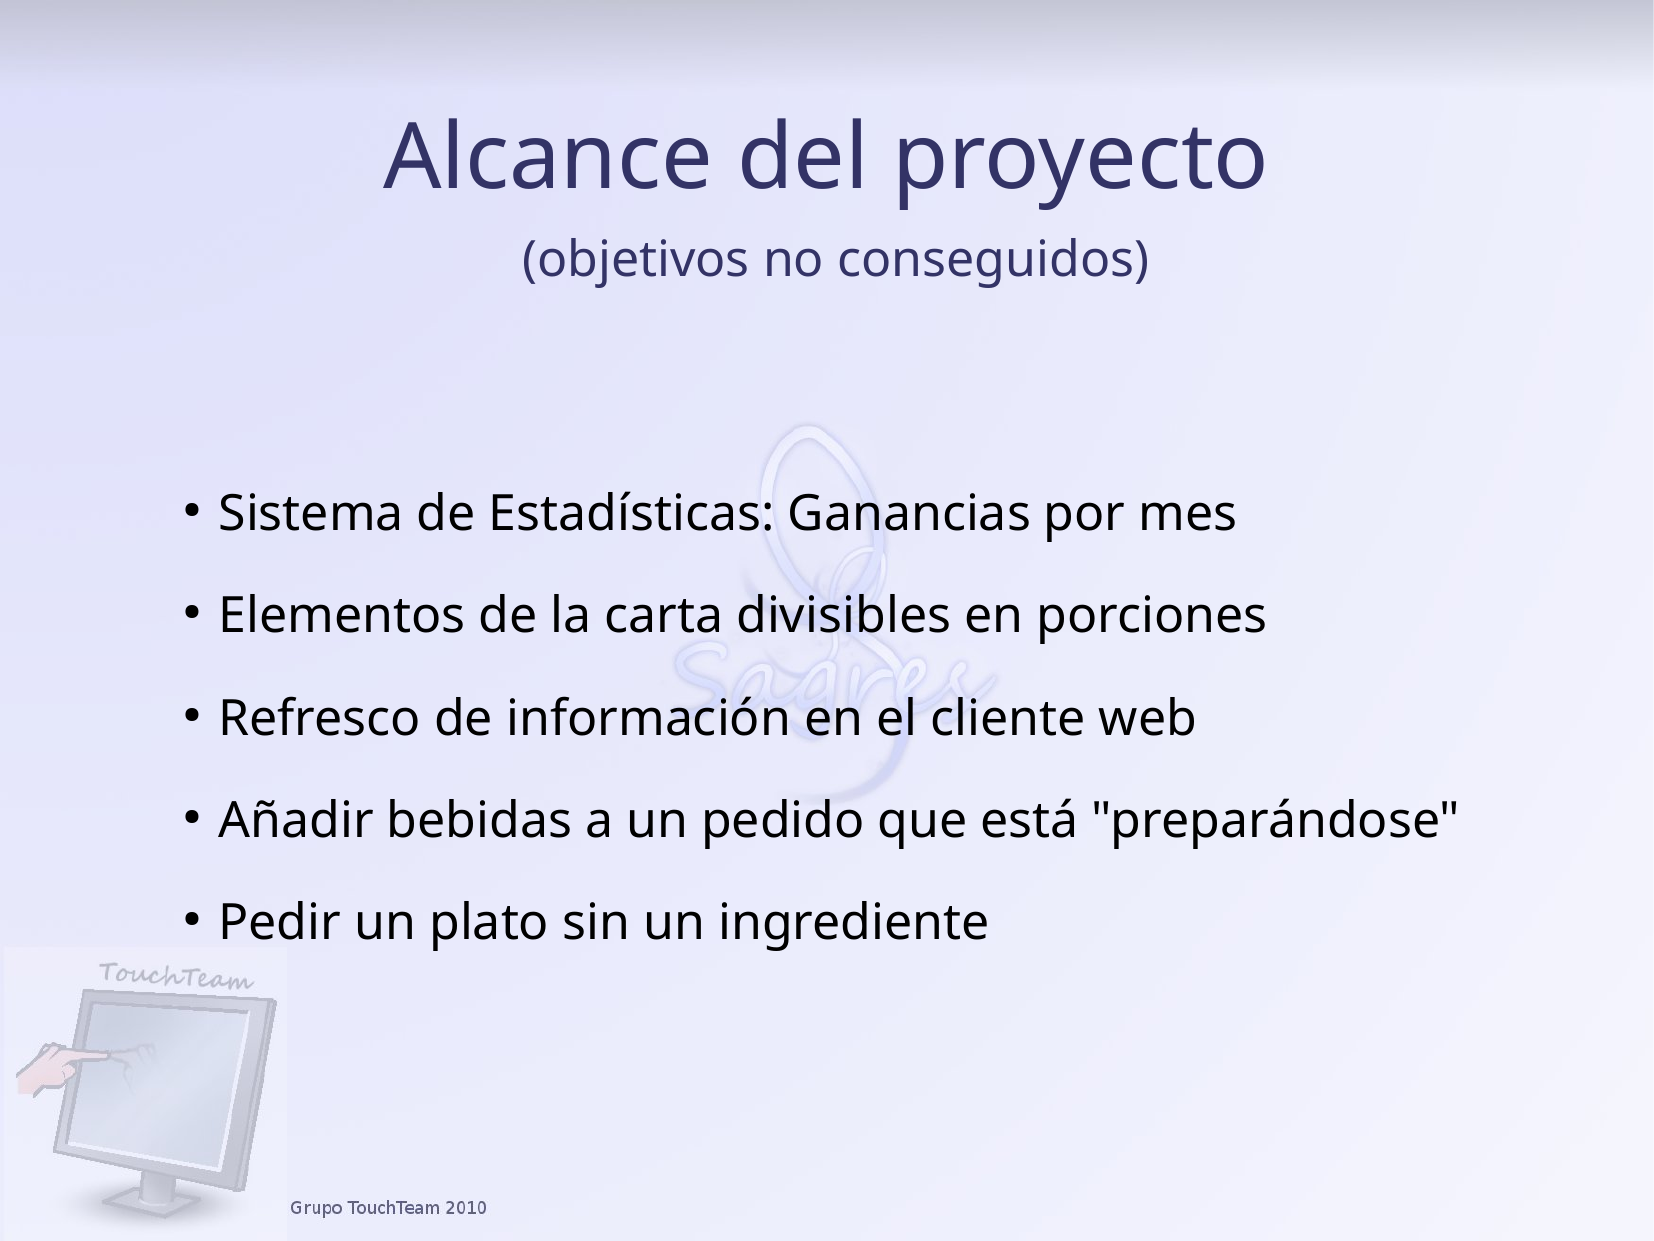

# Alcance del proyecto
(objetivos no conseguidos)
Sistema de Estadísticas: Ganancias por mes
Elementos de la carta divisibles en porciones
Refresco de información en el cliente web
Añadir bebidas a un pedido que está "preparándose"
Pedir un plato sin un ingrediente